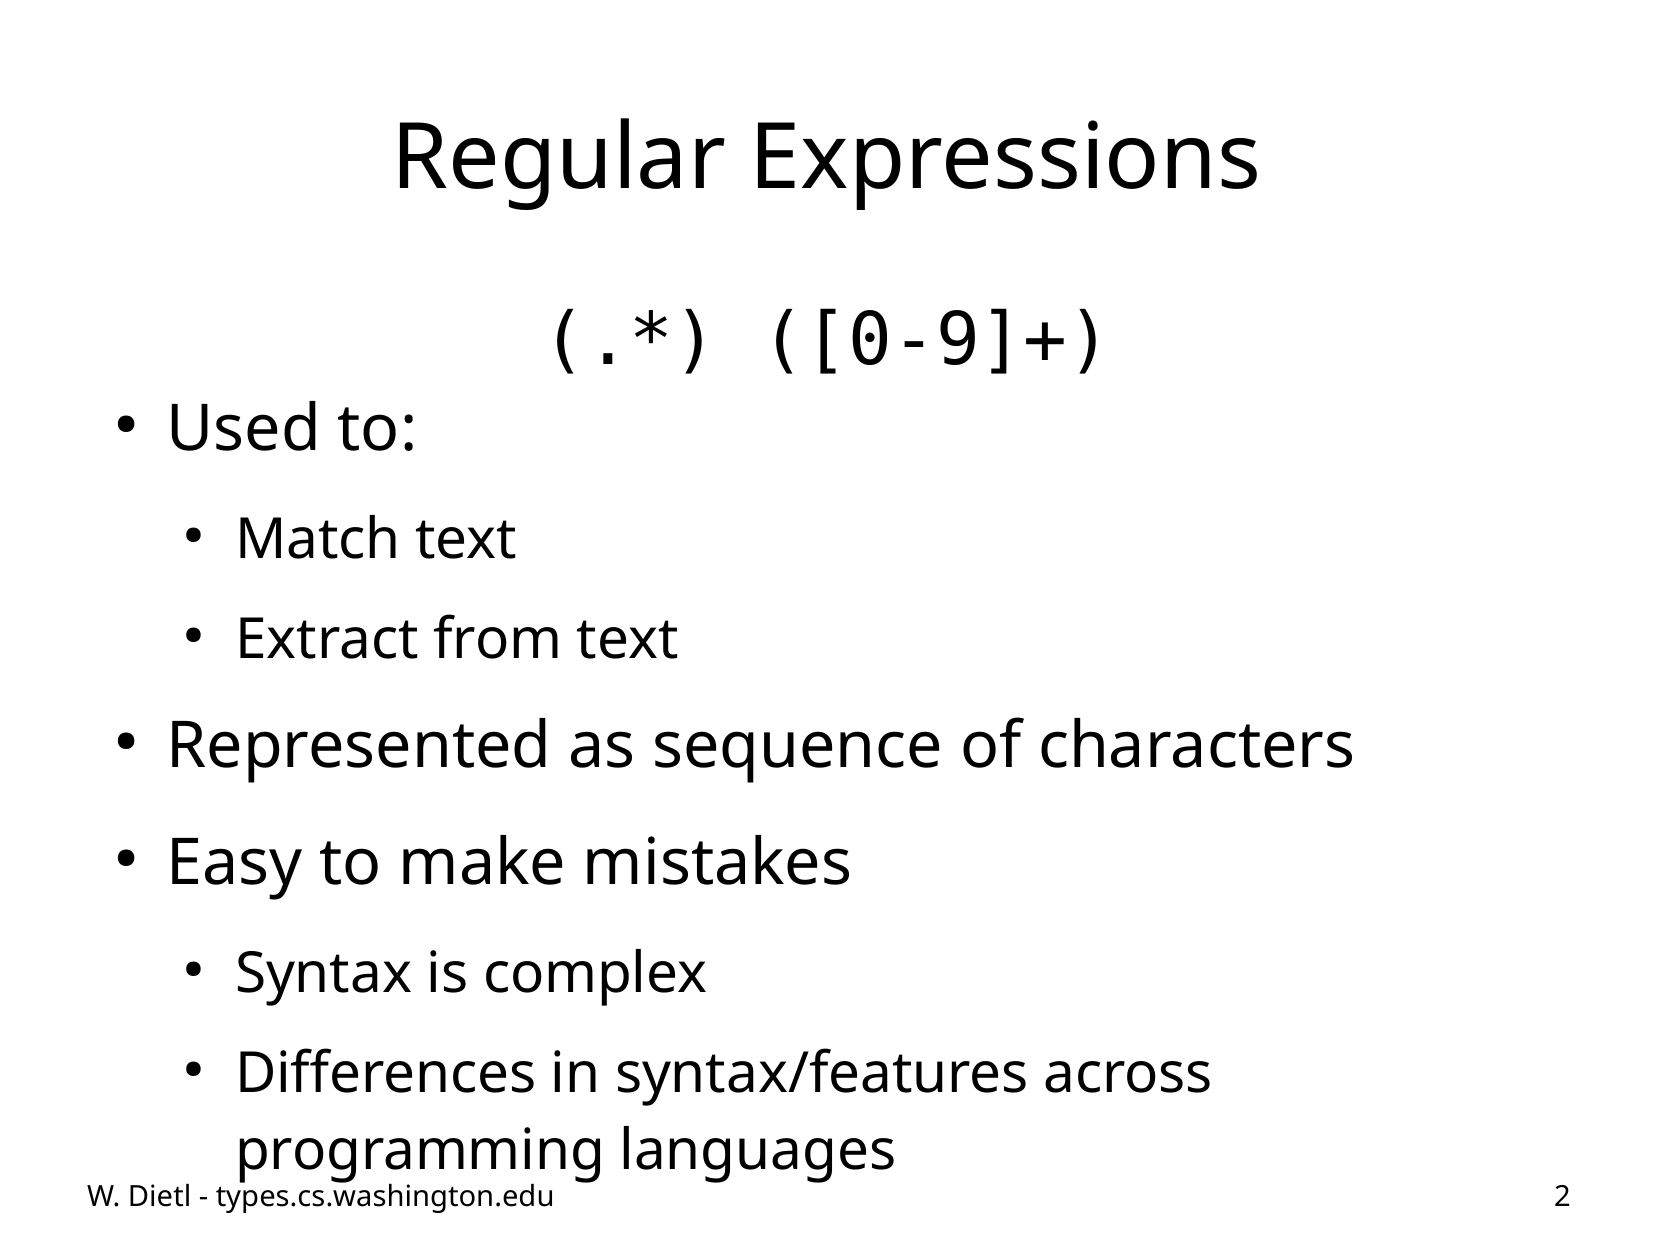

# Regular Expressions
(.*) ([0-9]+)
Used to:
Match text
Extract from text
Represented as sequence of characters
Easy to make mistakes
Syntax is complex
Differences in syntax/features across programming languages
W. Dietl - types.cs.washington.edu
2